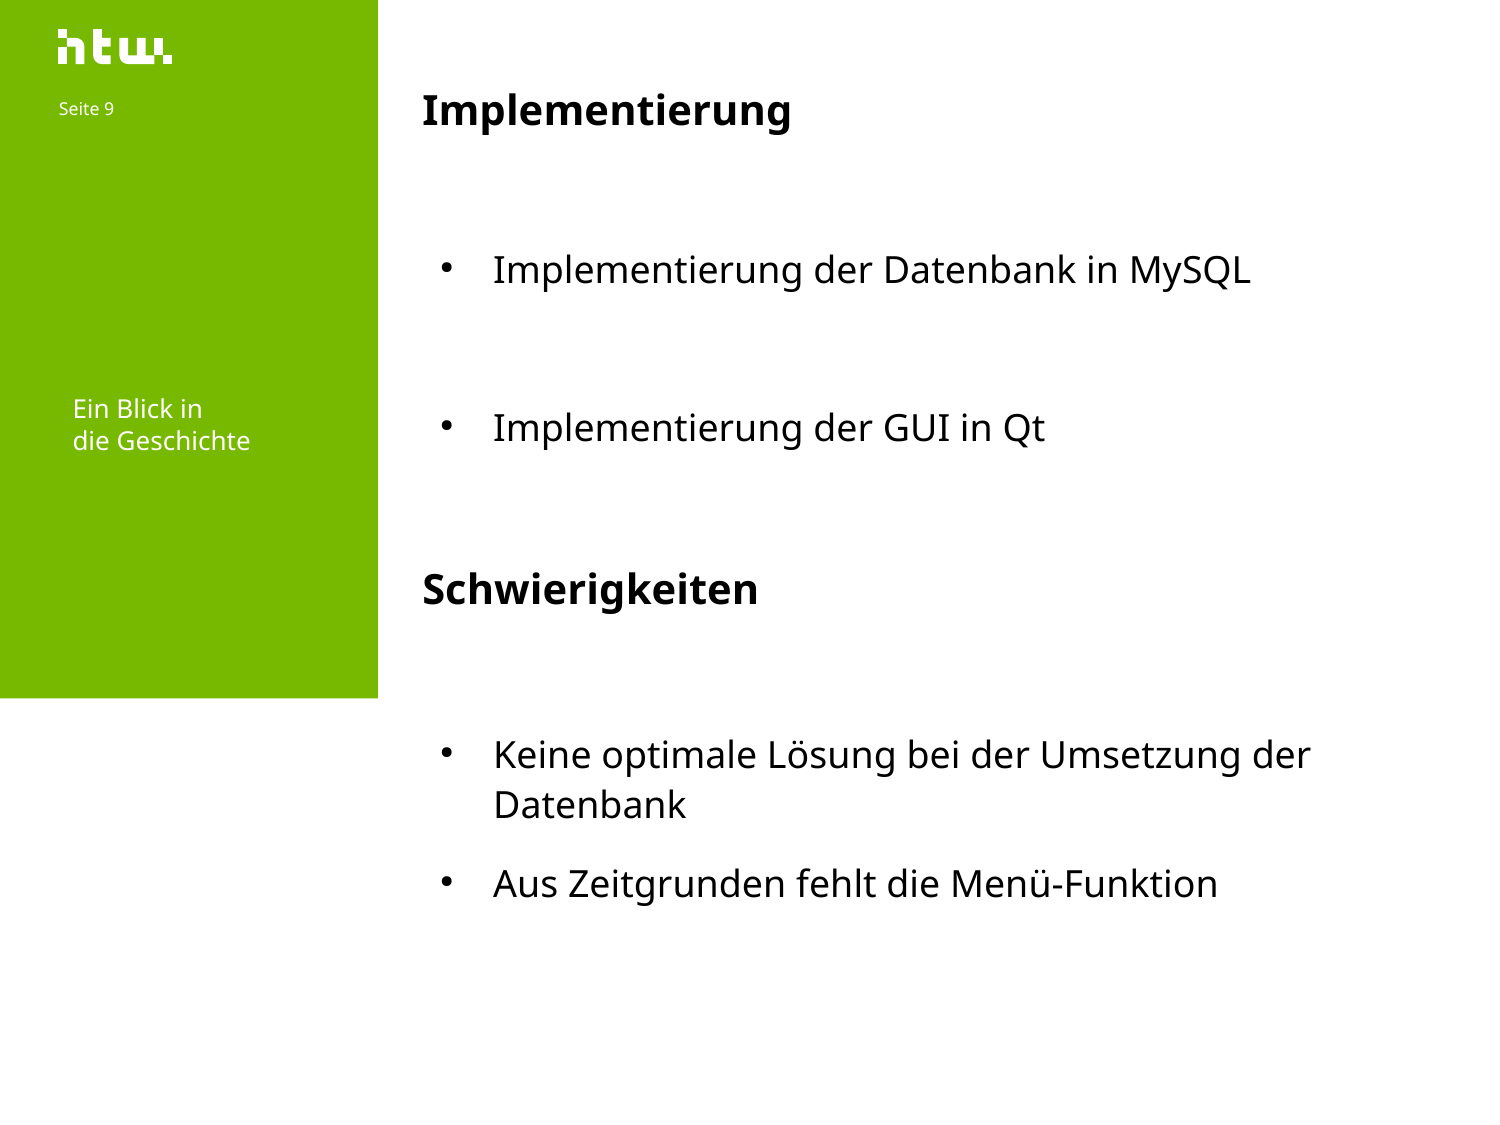

Implementierung
Implementierung der Datenbank in MySQL
Implementierung der GUI in Qt
Schwierigkeiten
Keine optimale Lösung bei der Umsetzung der Datenbank
Aus Zeitgrunden fehlt die Menü-Funktion
# Ein Blick in die Geschichte